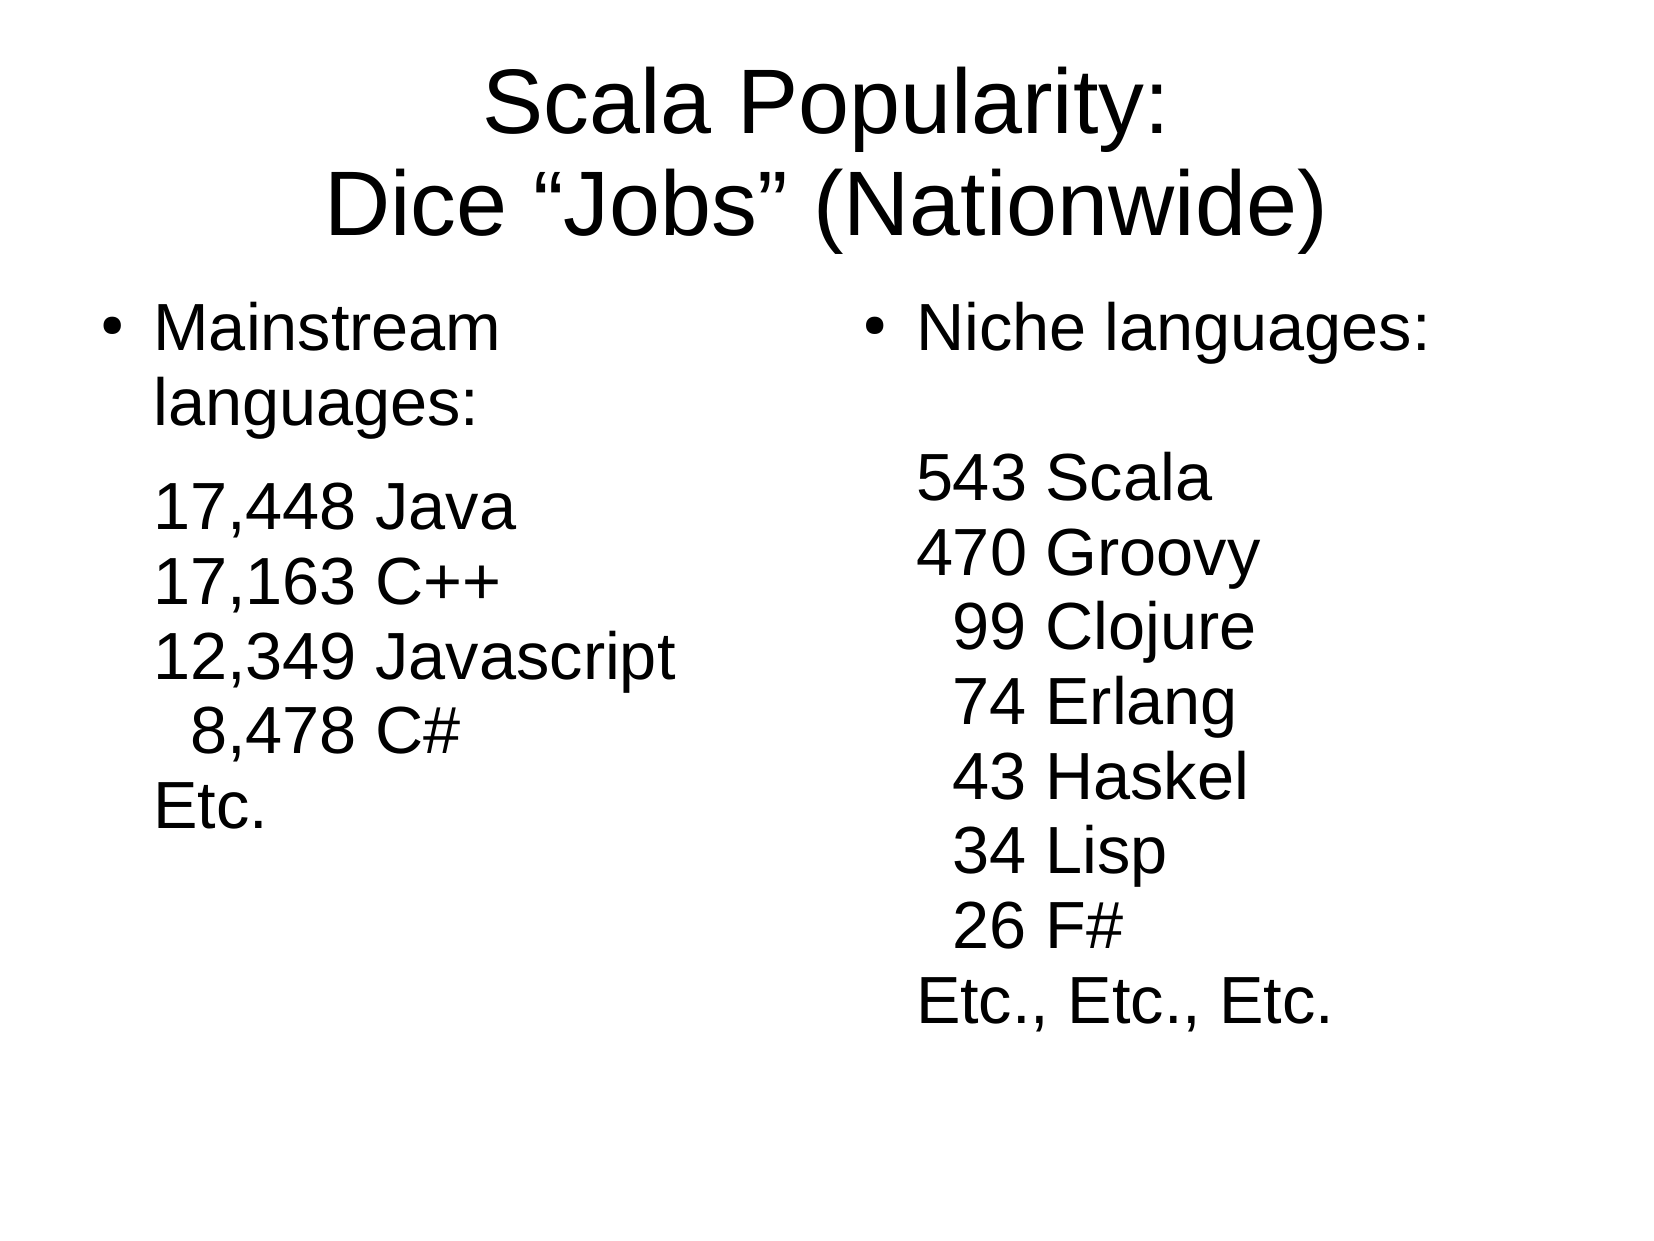

# Scala Popularity: Dice “Jobs” (Nationwide)
Mainstream languages:
17,448 Java
17,163 C++
12,349 Javascript
 8,478 C#
Etc.
Niche languages:
543 Scala
470 Groovy
 99 Clojure
 74 Erlang
 43 Haskel
 34 Lisp
 26 F#
Etc., Etc., Etc.